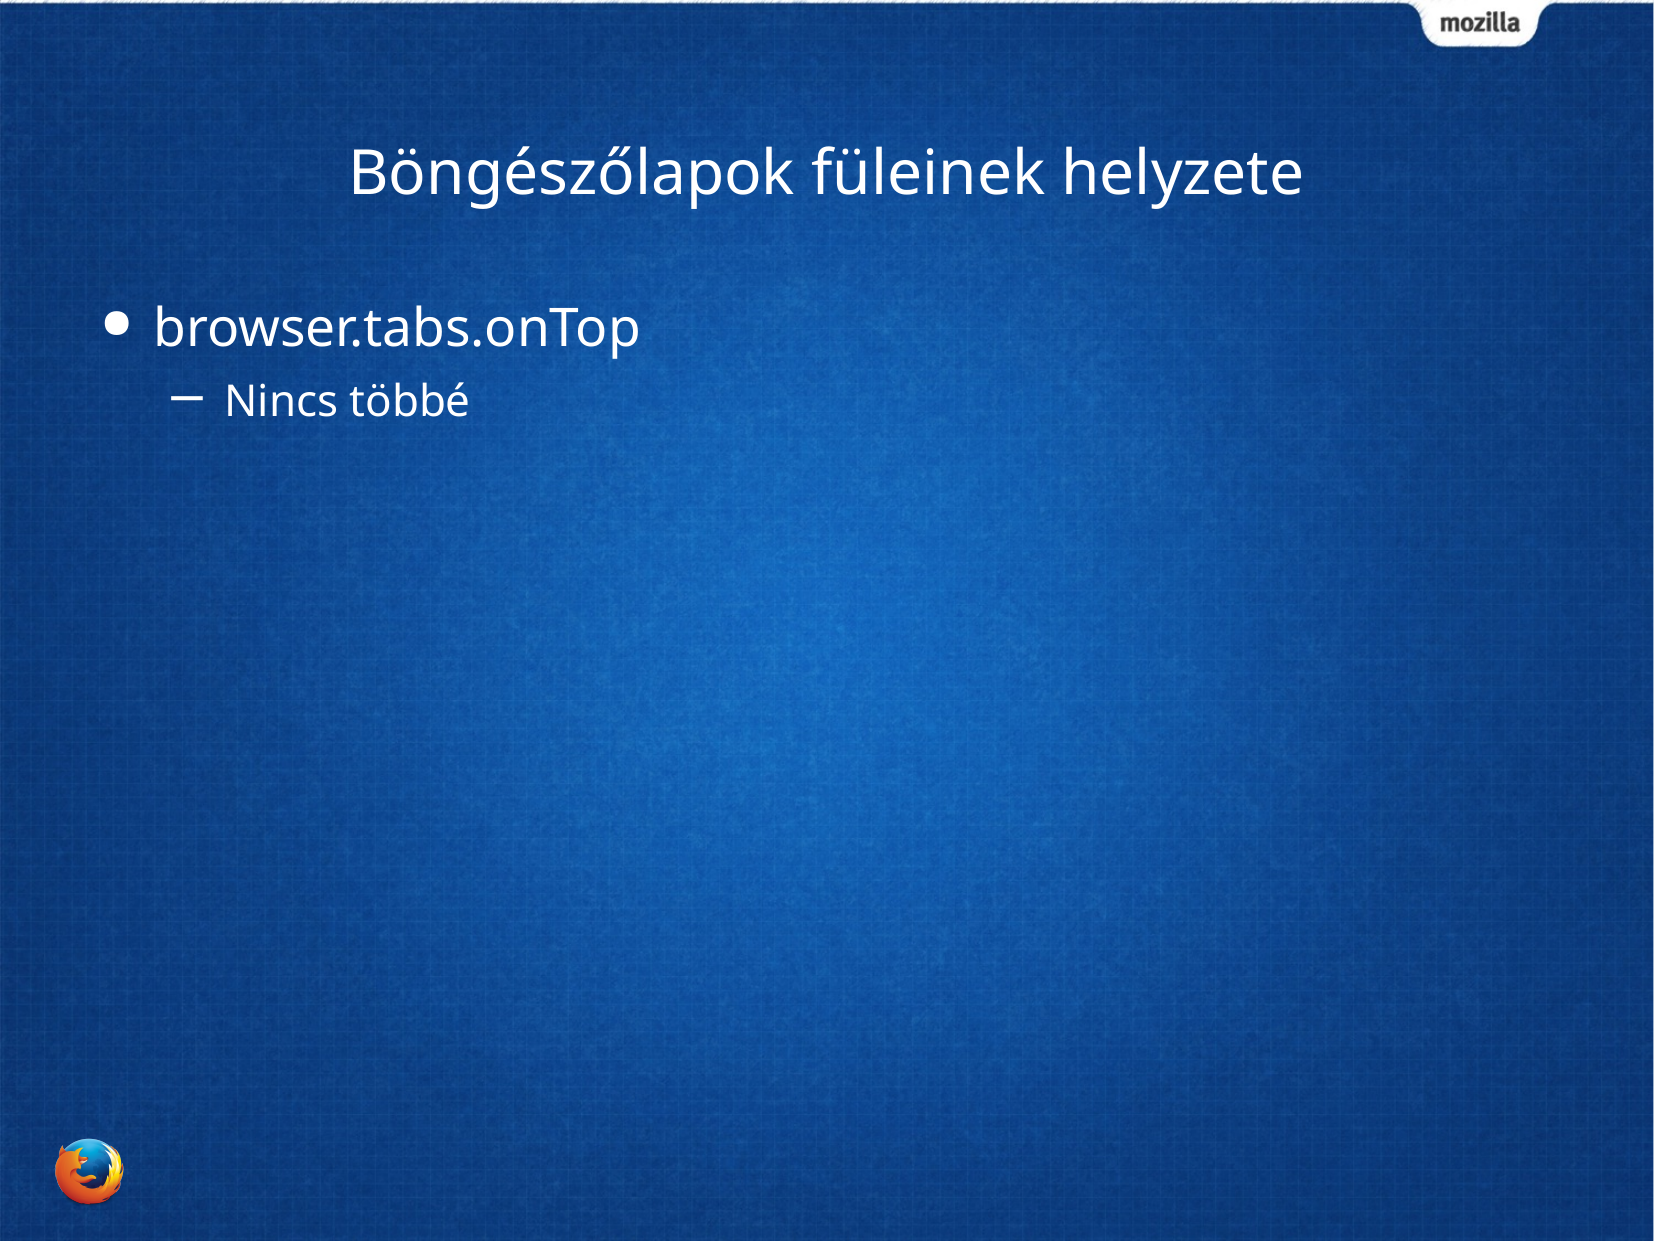

# Böngészőlapok füleinek helyzete
browser.tabs.onTop
Nincs többé